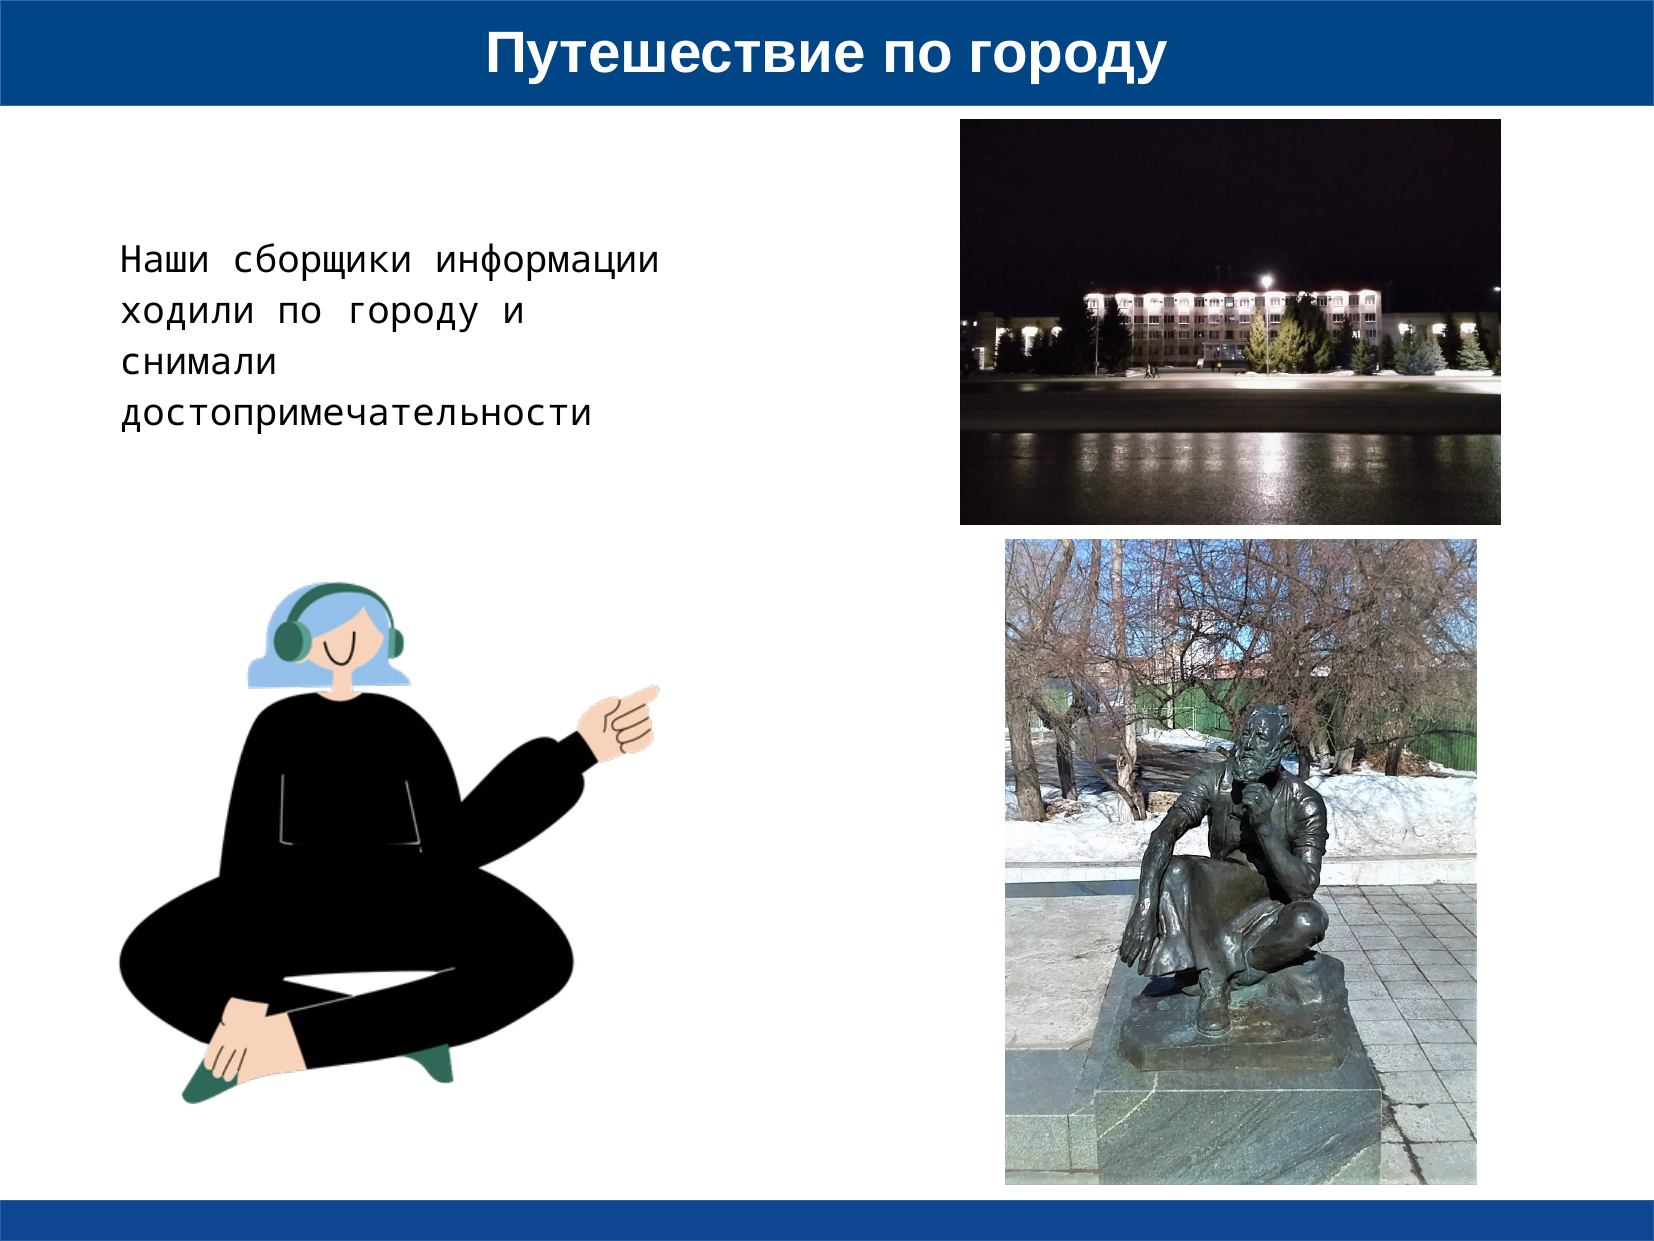

# Путешествие по городу
Наши сборщики информации ходили по городу и снимали достопримечательности
Your name here (insert->page number)
8